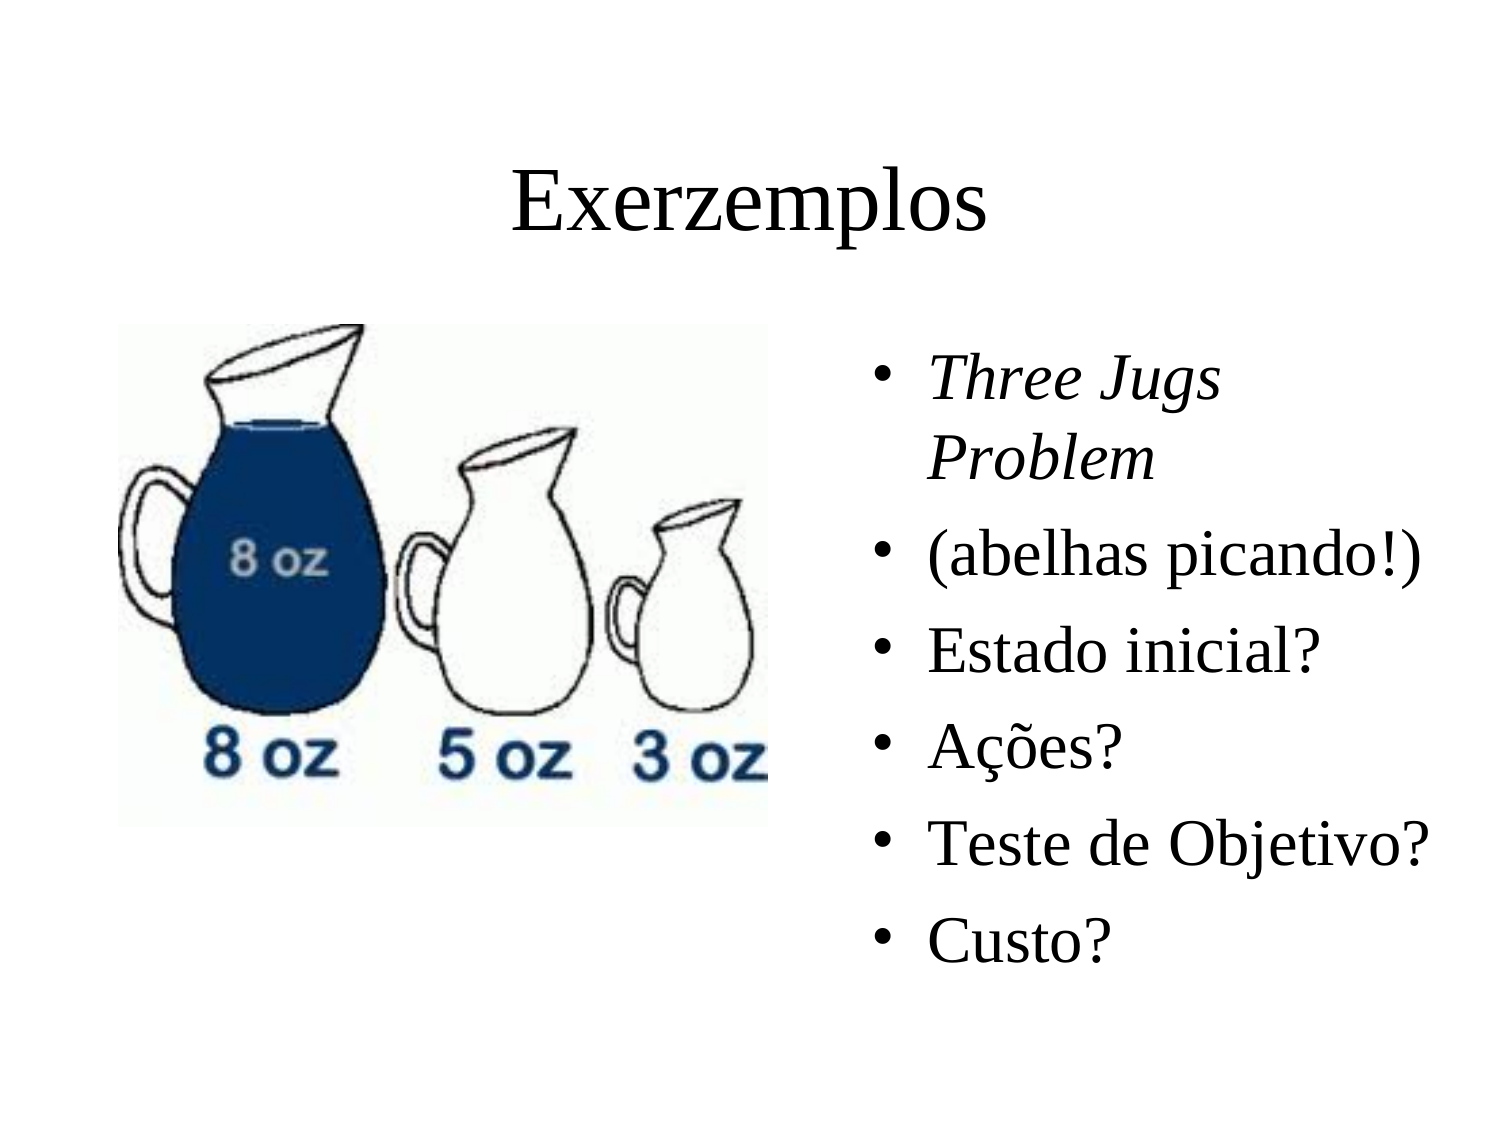

# Exerzemplos
Three Jugs Problem
(abelhas picando!)
Estado inicial?
Ações?
Teste de Objetivo?
Custo?